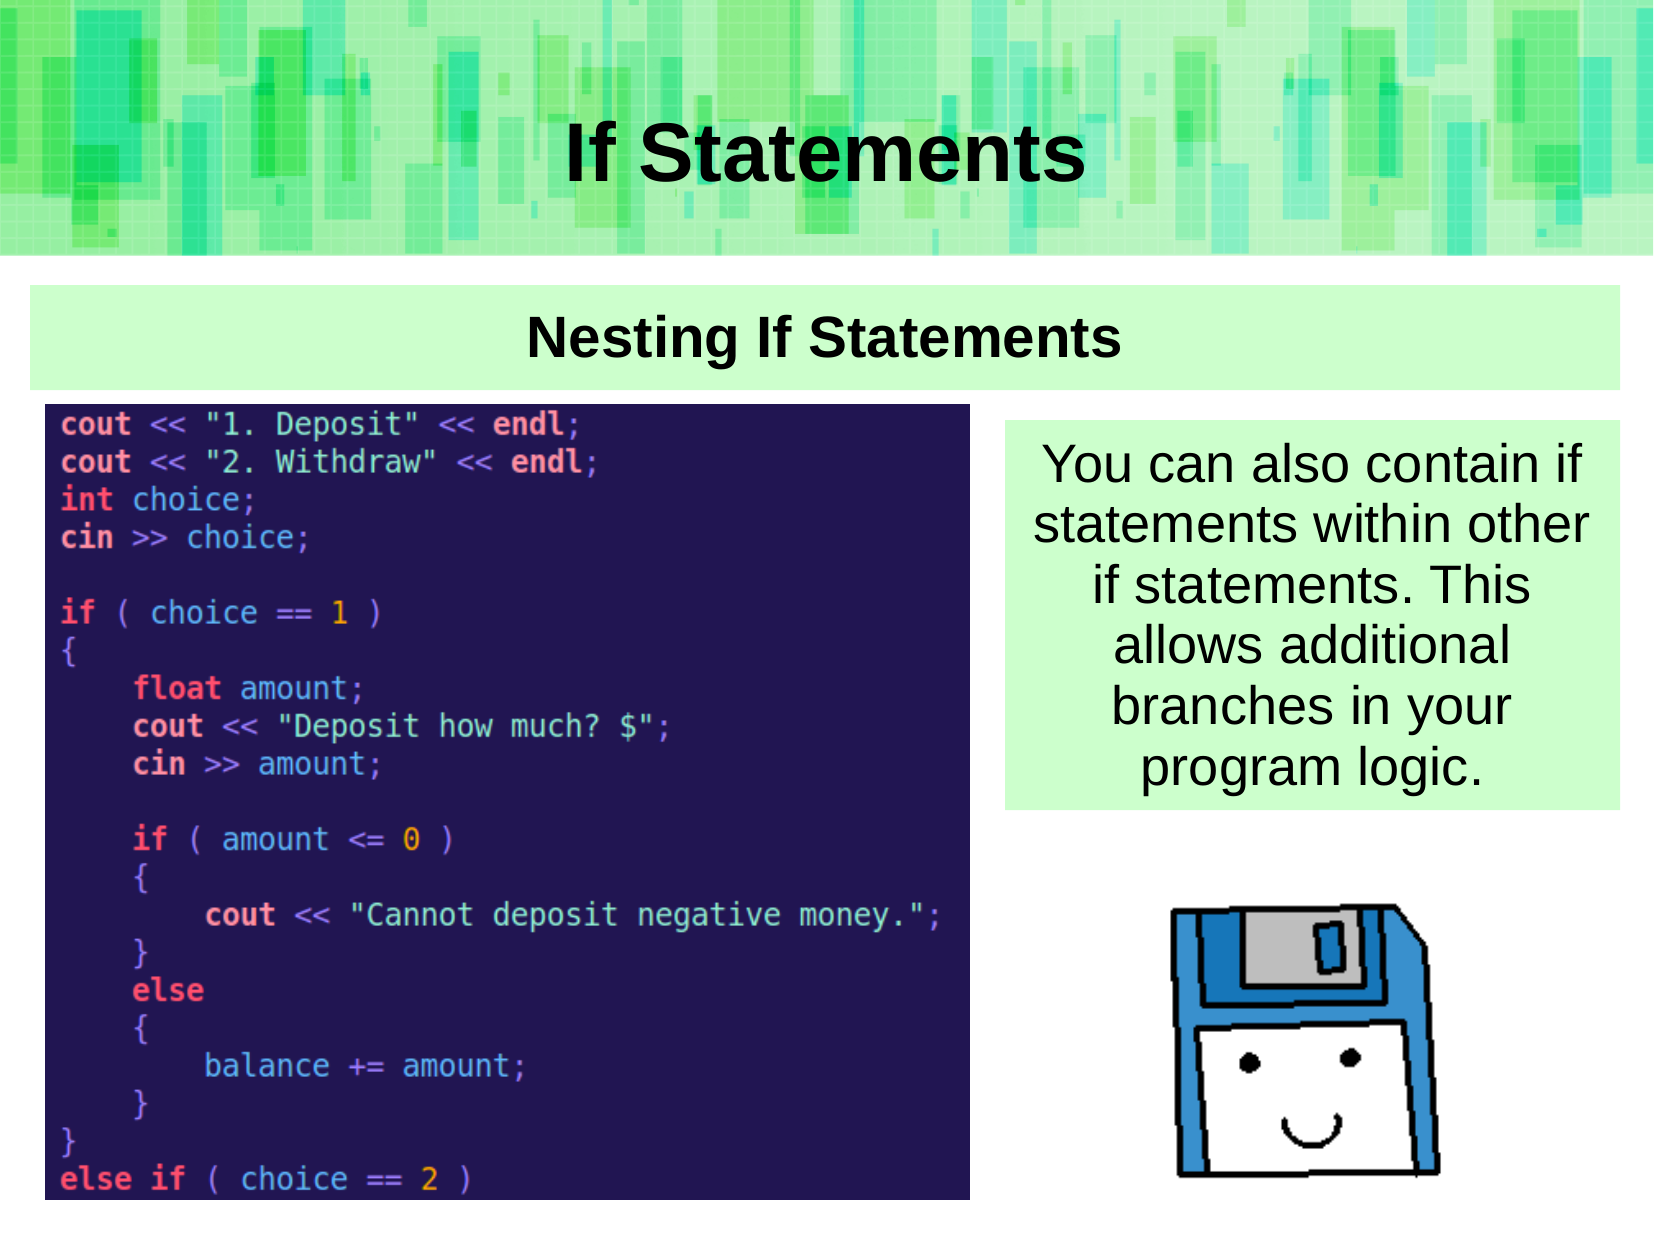

# If Statements
Nesting If Statements
You can also contain if statements within other if statements. This allows additional branches in your program logic.